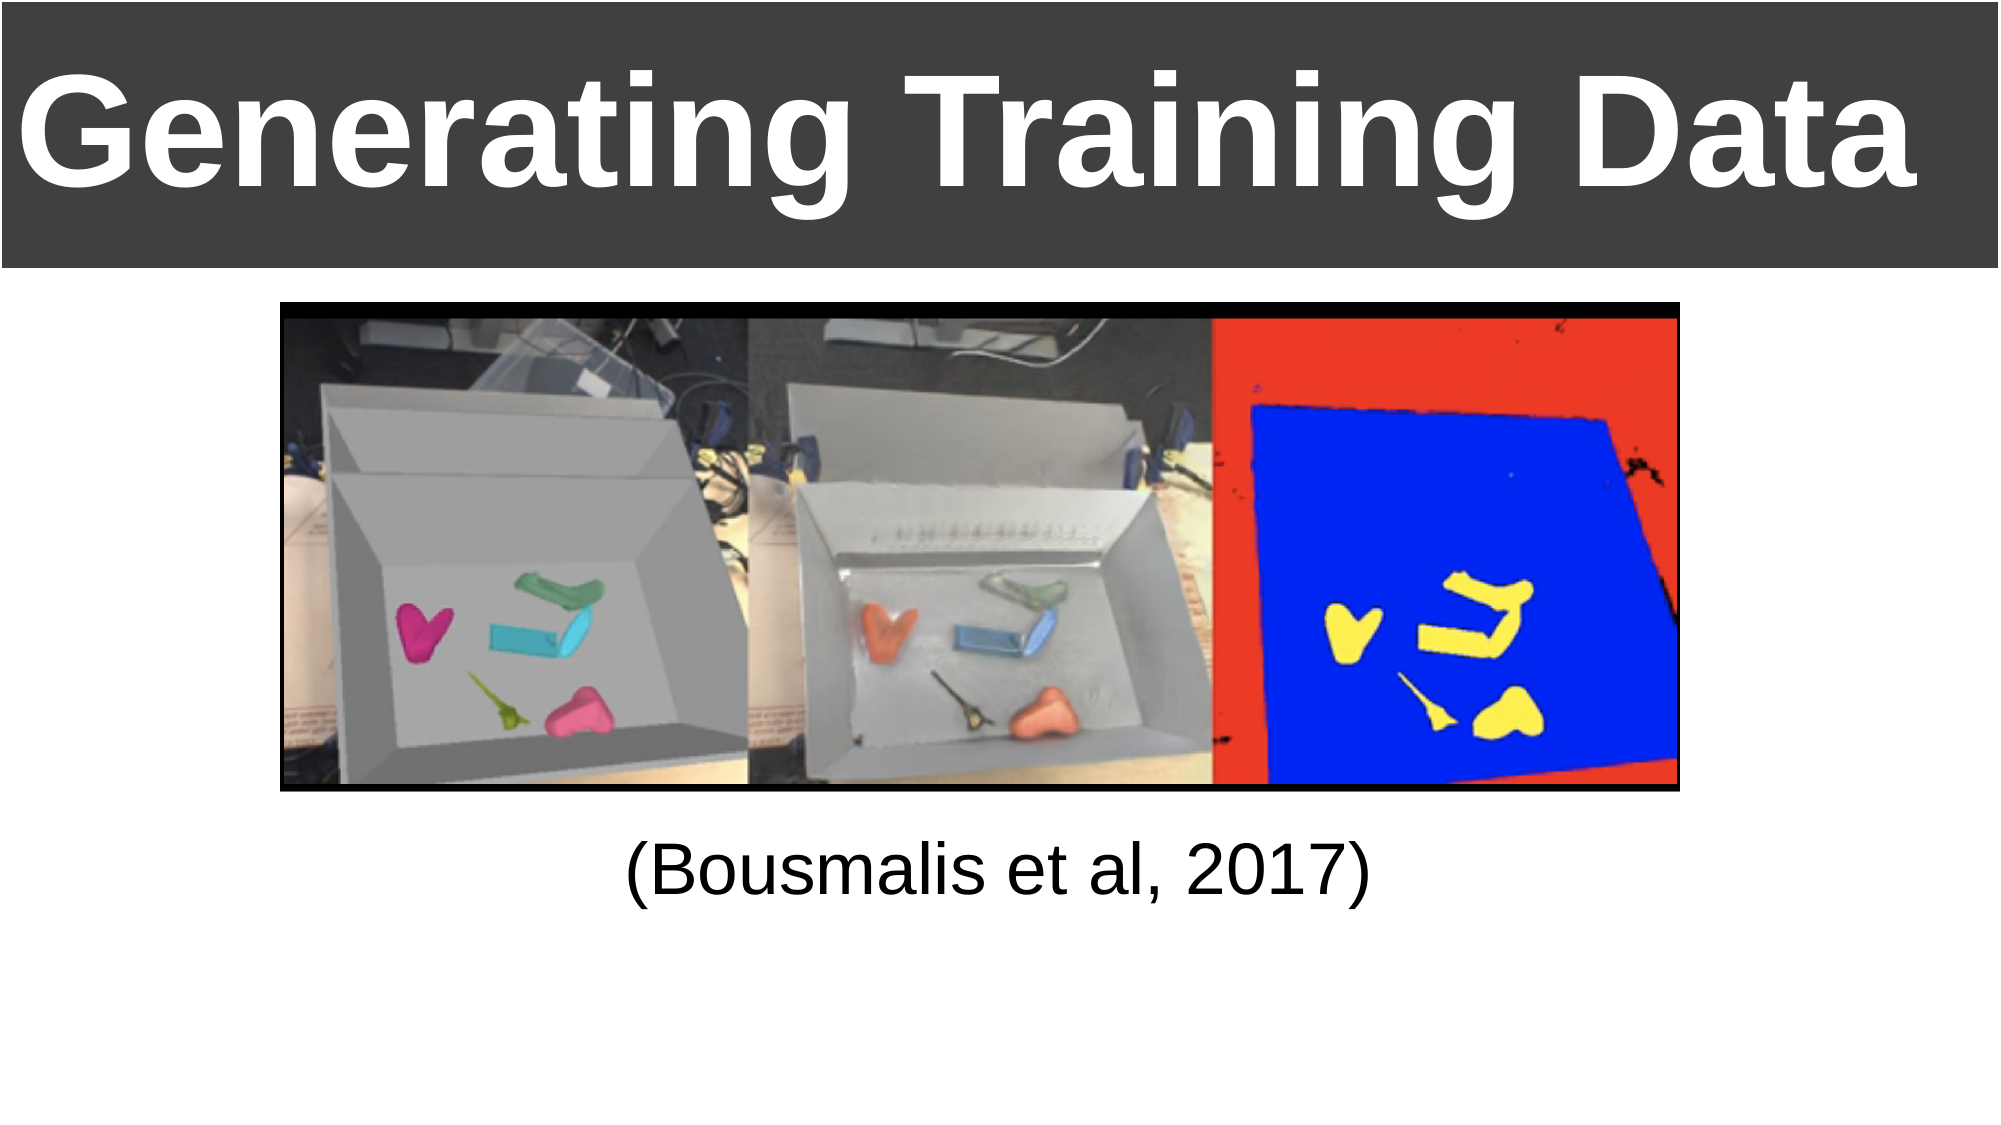

# Generating Training Data
(Bousmalis et al, 2017)